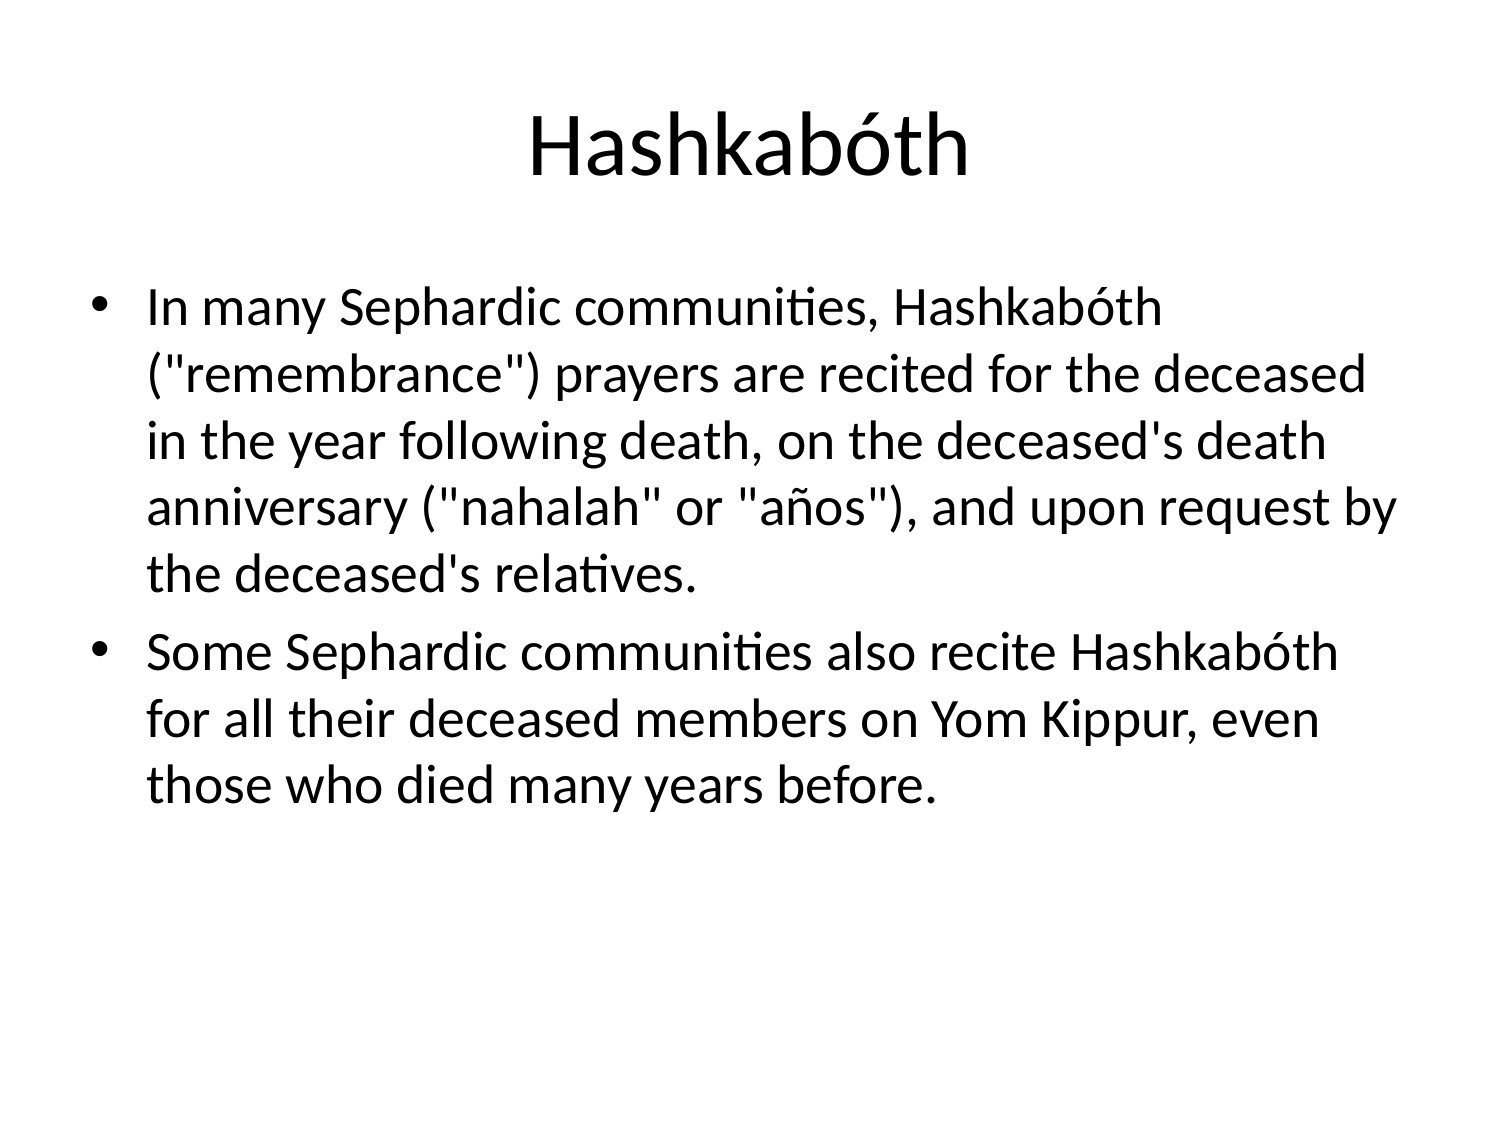

# Hashkabóth
In many Sephardic communities, Hashkabóth ("remembrance") prayers are recited for the deceased in the year following death, on the deceased's death anniversary ("nahalah" or "años"), and upon request by the deceased's relatives.
Some Sephardic communities also recite Hashkabóth for all their deceased members on Yom Kippur, even those who died many years before.